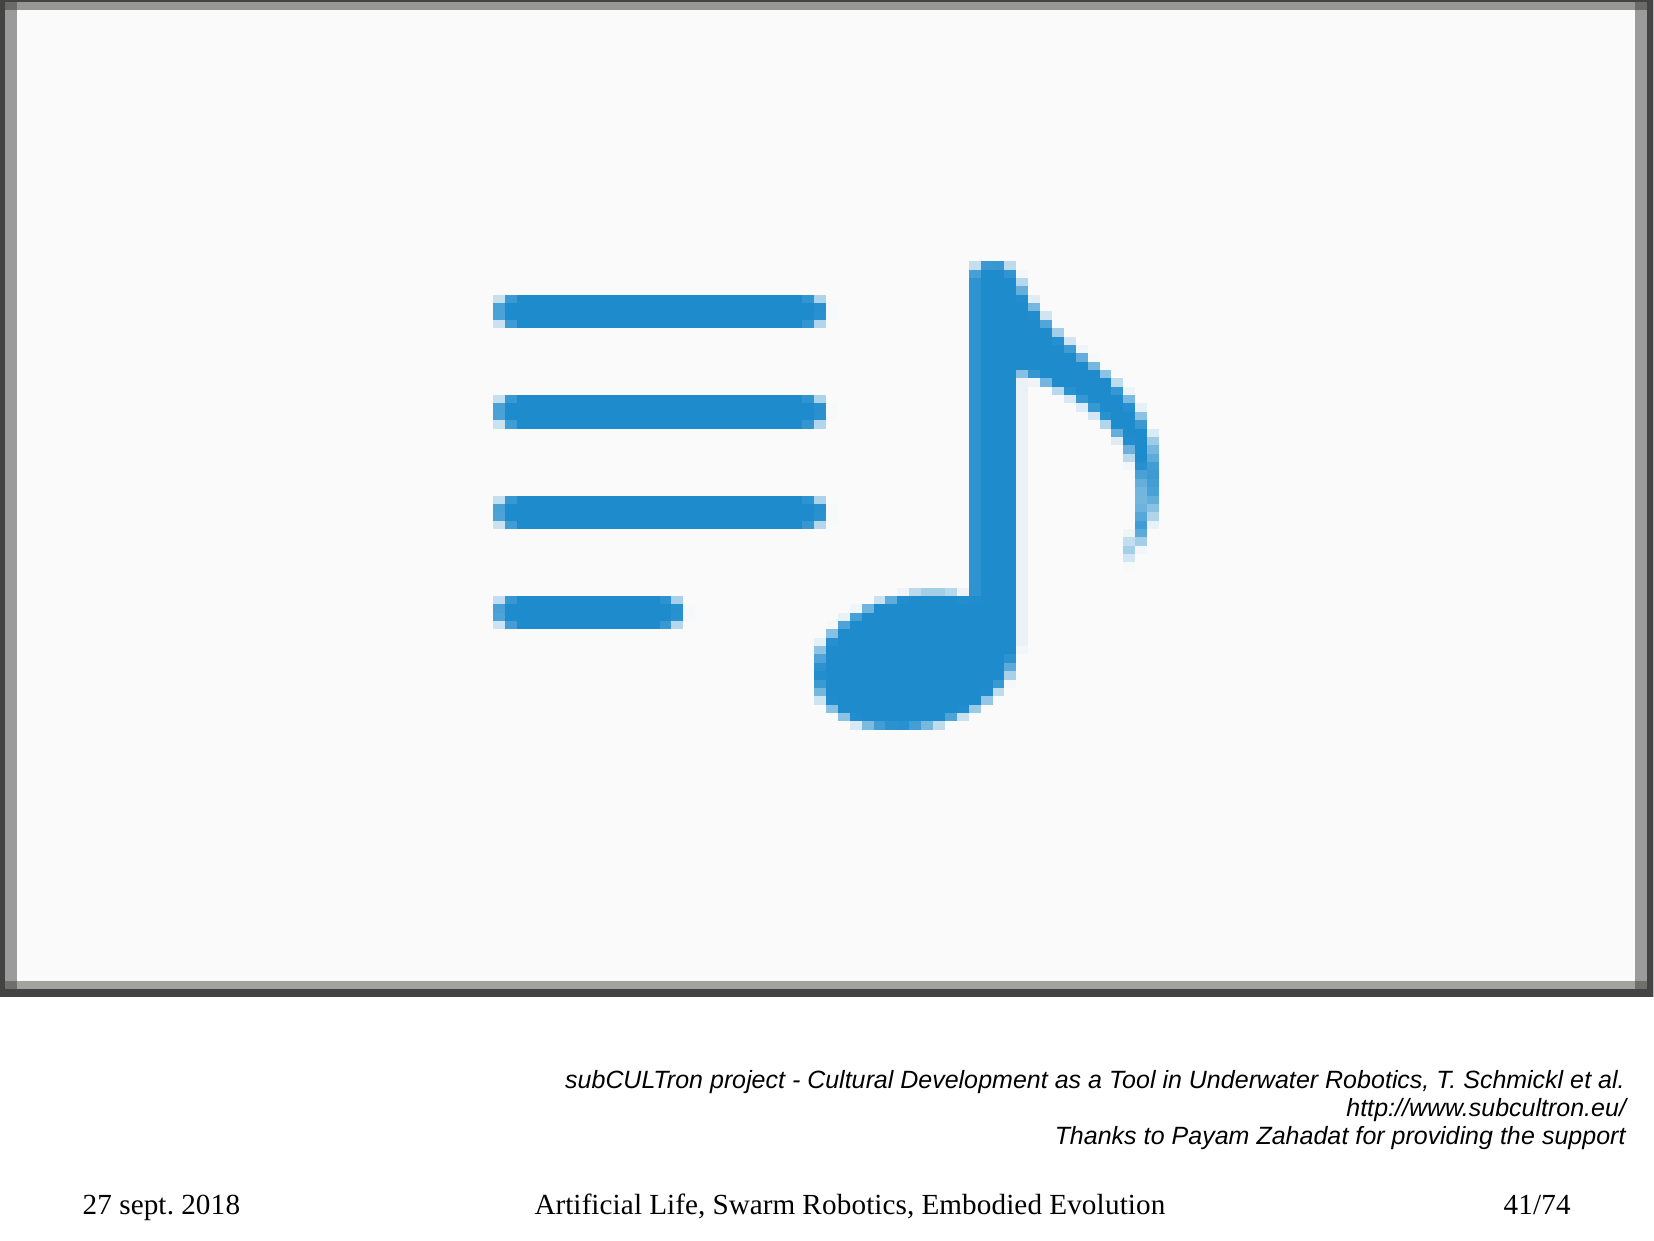

subCULTron project - Cultural Development as a Tool in Underwater Robotics, T. Schmickl et al.
http://www.subcultron.eu/
Thanks to Payam Zahadat for providing the support
27 sept. 2018
Artificial Life, Swarm Robotics, Embodied Evolution
41